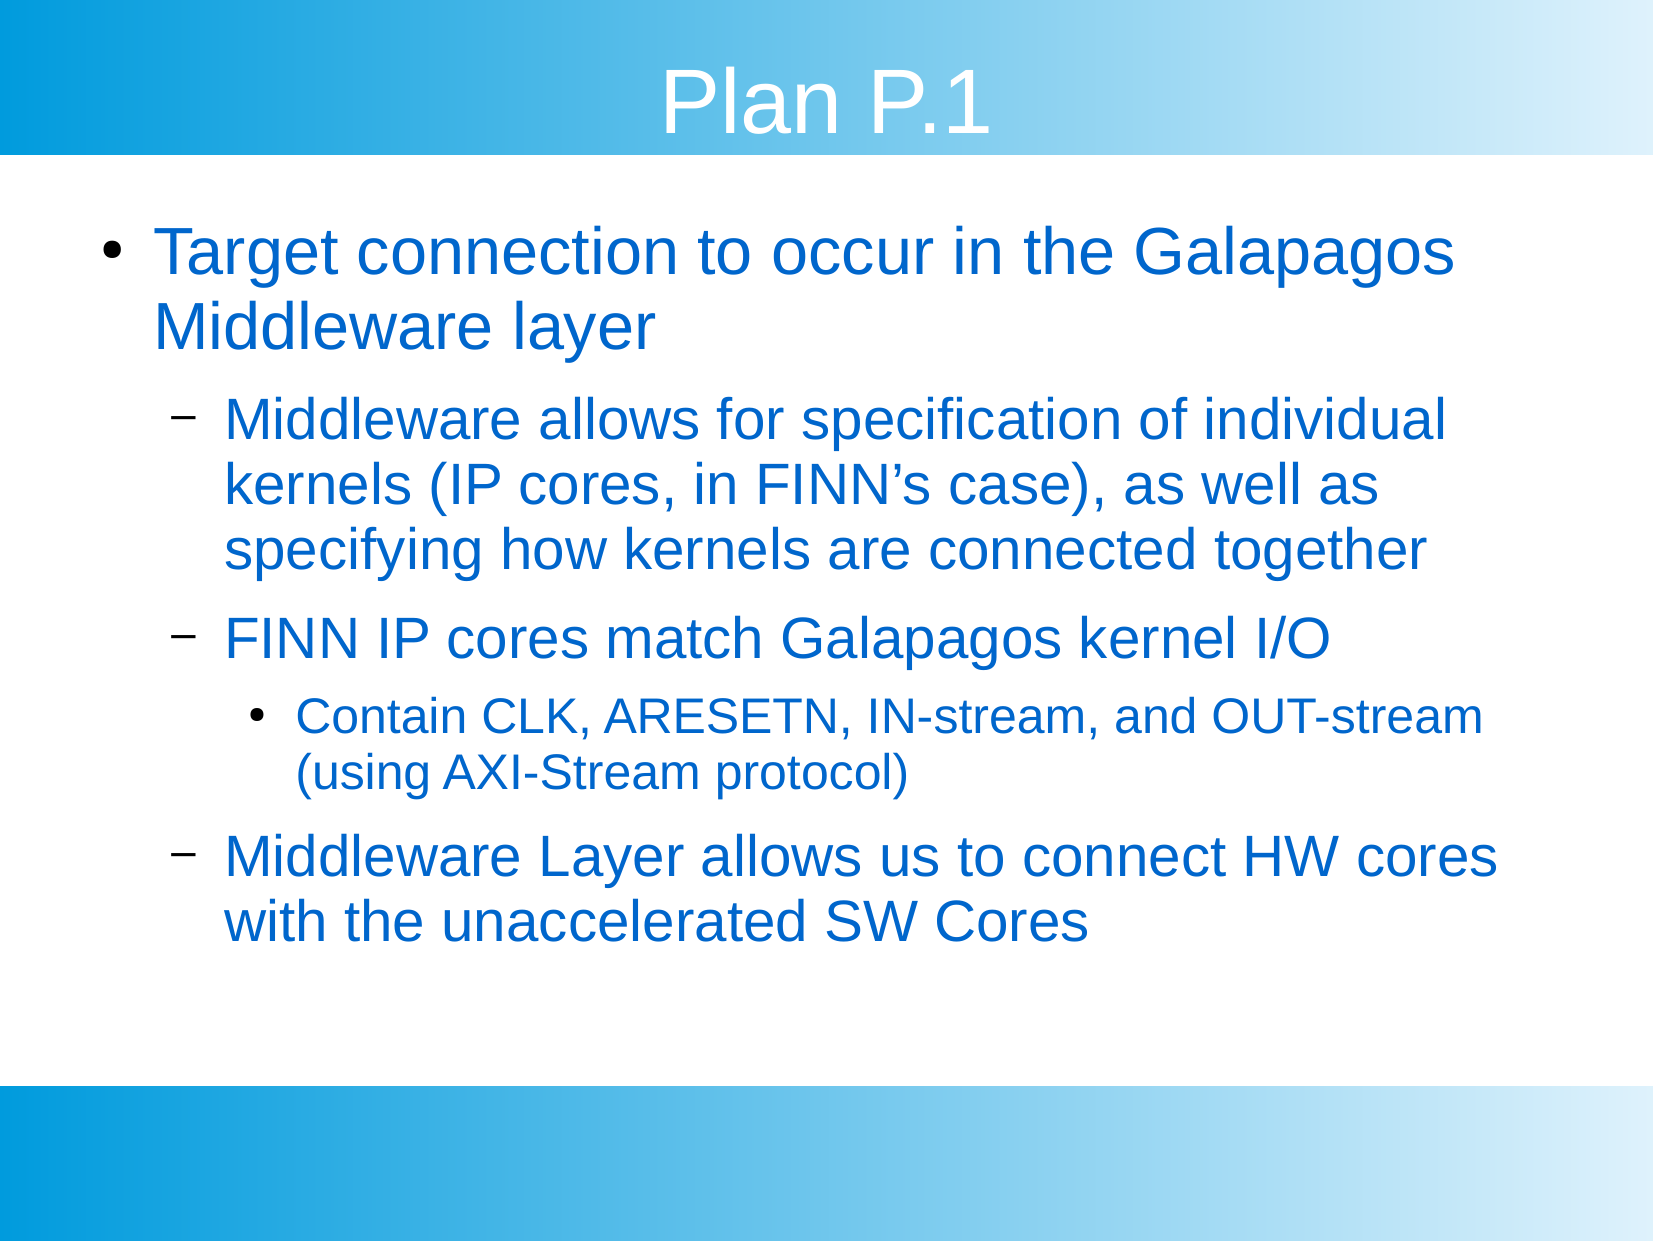

# Plan P.1
Target connection to occur in the Galapagos Middleware layer
Middleware allows for specification of individual kernels (IP cores, in FINN’s case), as well as specifying how kernels are connected together
FINN IP cores match Galapagos kernel I/O
Contain CLK, ARESETN, IN-stream, and OUT-stream (using AXI-Stream protocol)
Middleware Layer allows us to connect HW cores with the unaccelerated SW Cores